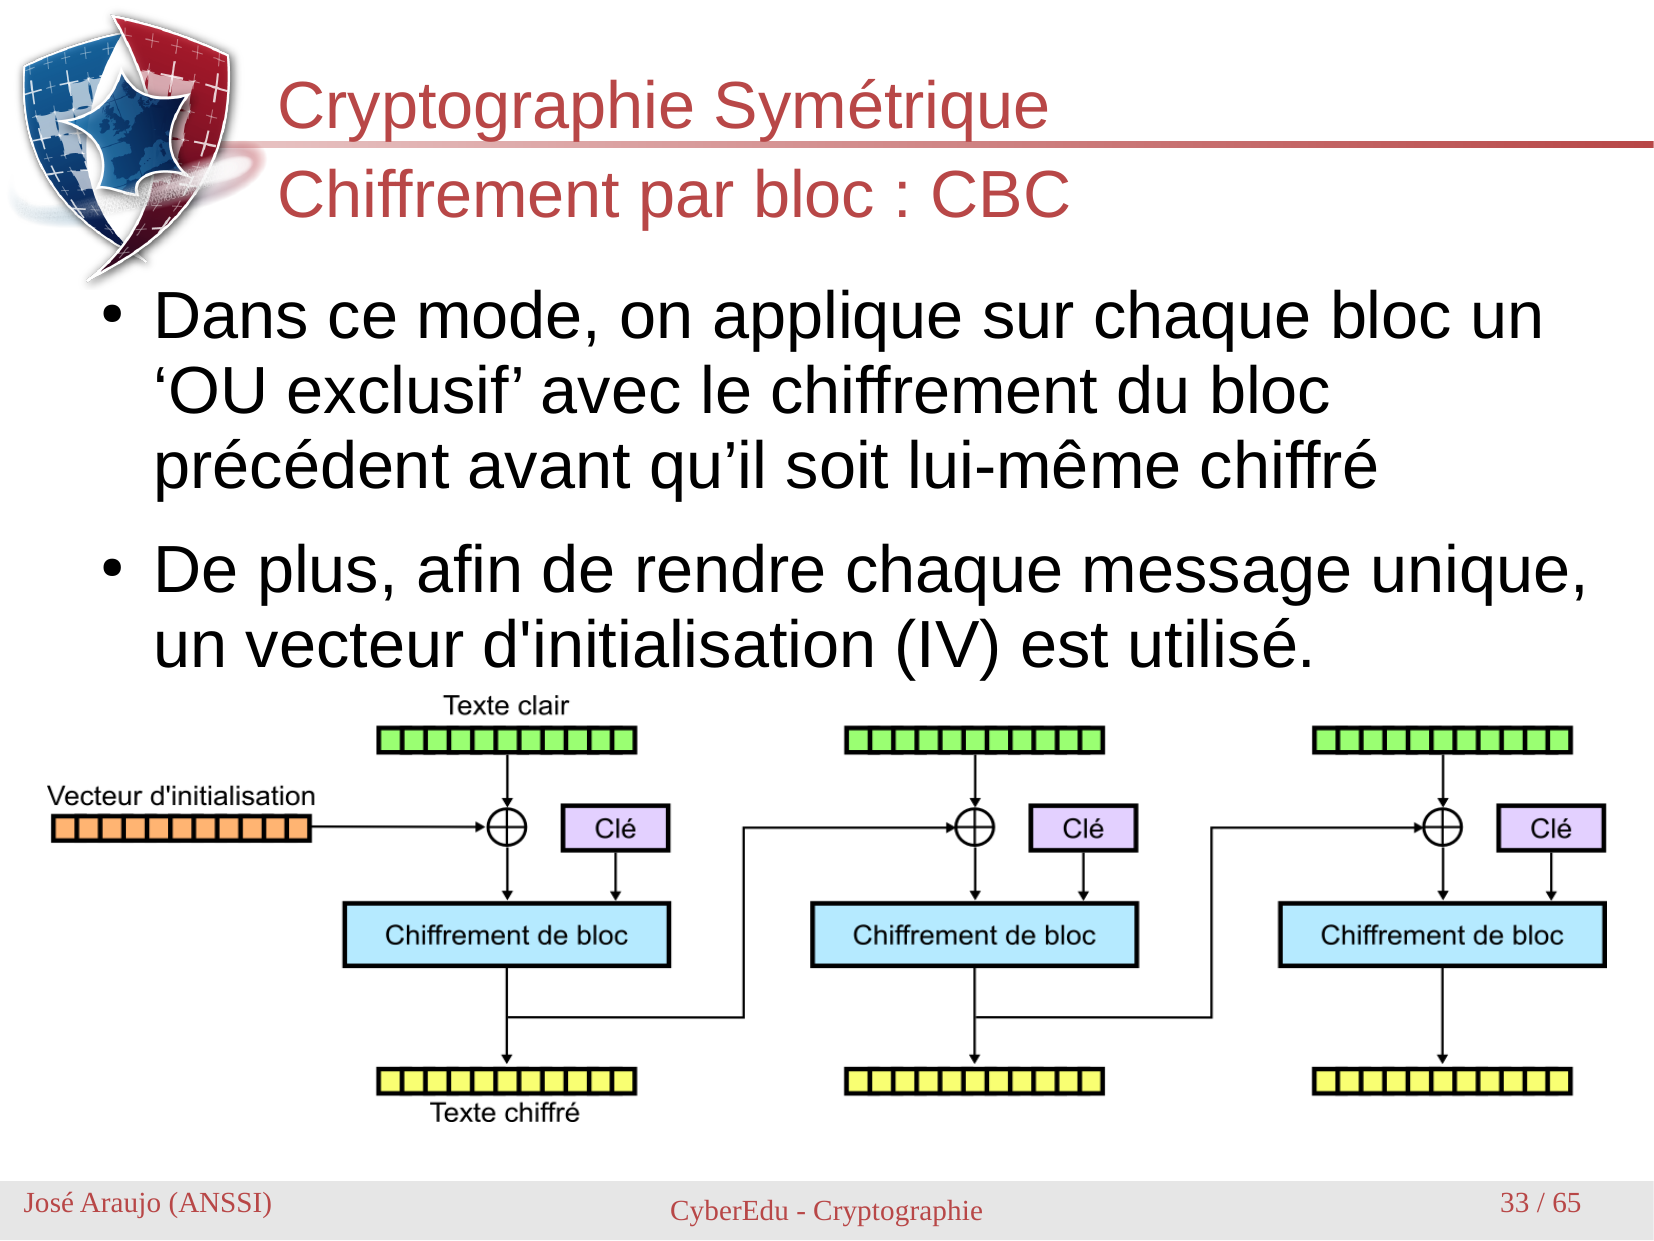

# Cryptographie Symétrique Chiffrement par bloc : CBC
Dans ce mode, on applique sur chaque bloc un ‘OU exclusif’ avec le chiffrement du bloc précédent avant qu’il soit lui-même chiffré
De plus, afin de rendre chaque message unique, un vecteur d'initialisation (IV) est utilisé.